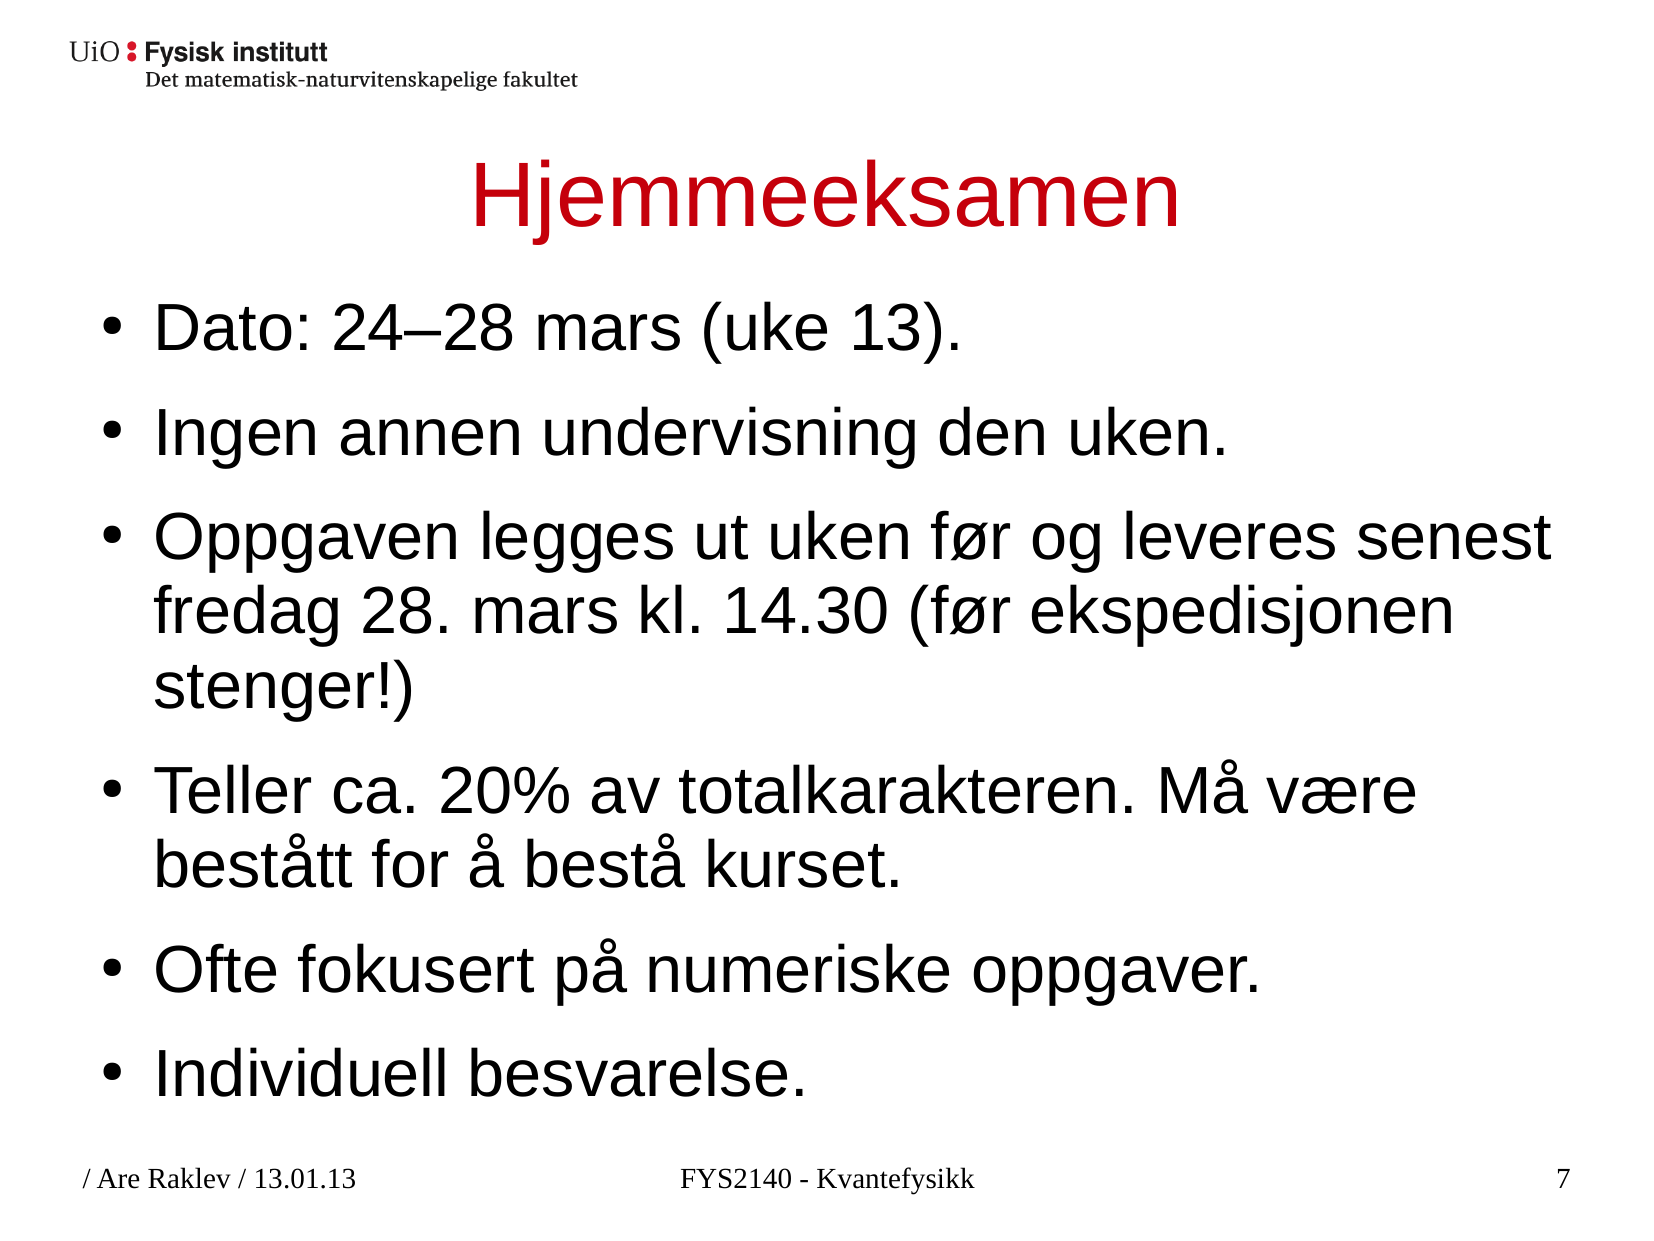

# Hjemmeeksamen
Dato: 24–28 mars (uke 13).
Ingen annen undervisning den uken.
Oppgaven legges ut uken før og leveres senest fredag 28. mars kl. 14.30 (før ekspedisjonen stenger!)
Teller ca. 20% av totalkarakteren. Må være bestått for å bestå kurset.
Ofte fokusert på numeriske oppgaver.
Individuell besvarelse.
/ Are Raklev / 13.01.13
FYS2140 - Kvantefysikk
7